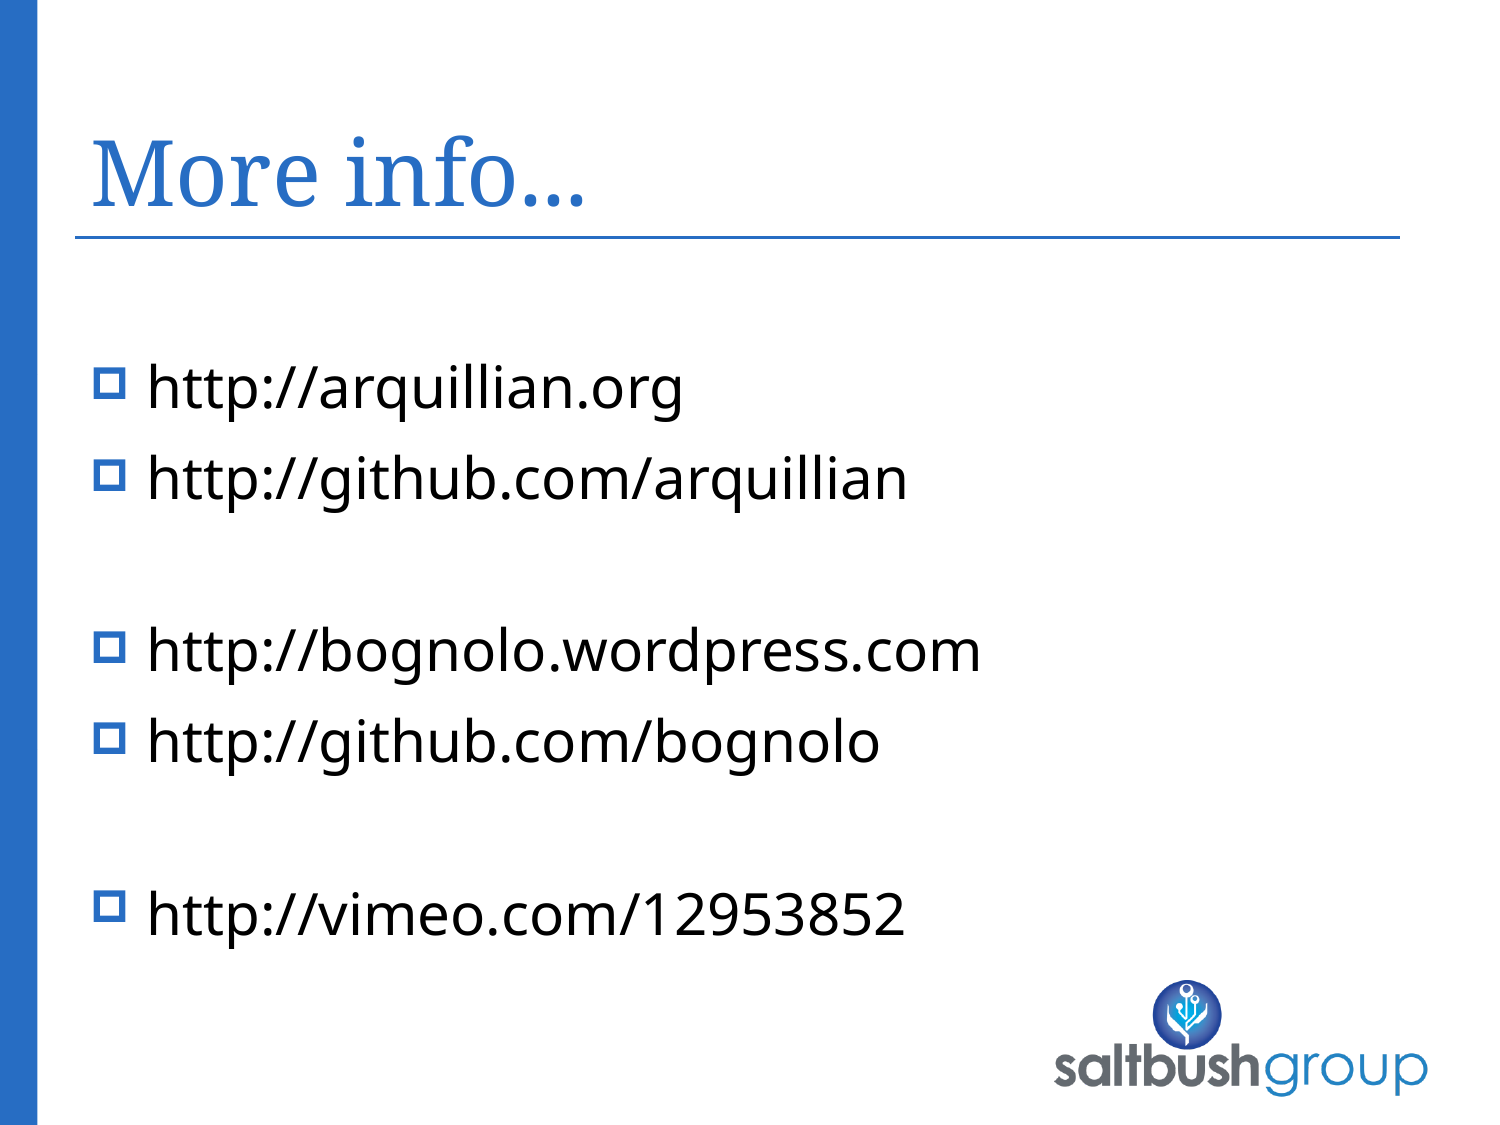

# More info...
http://arquillian.org
http://github.com/arquillian
http://bognolo.wordpress.com
http://github.com/bognolo
http://vimeo.com/12953852